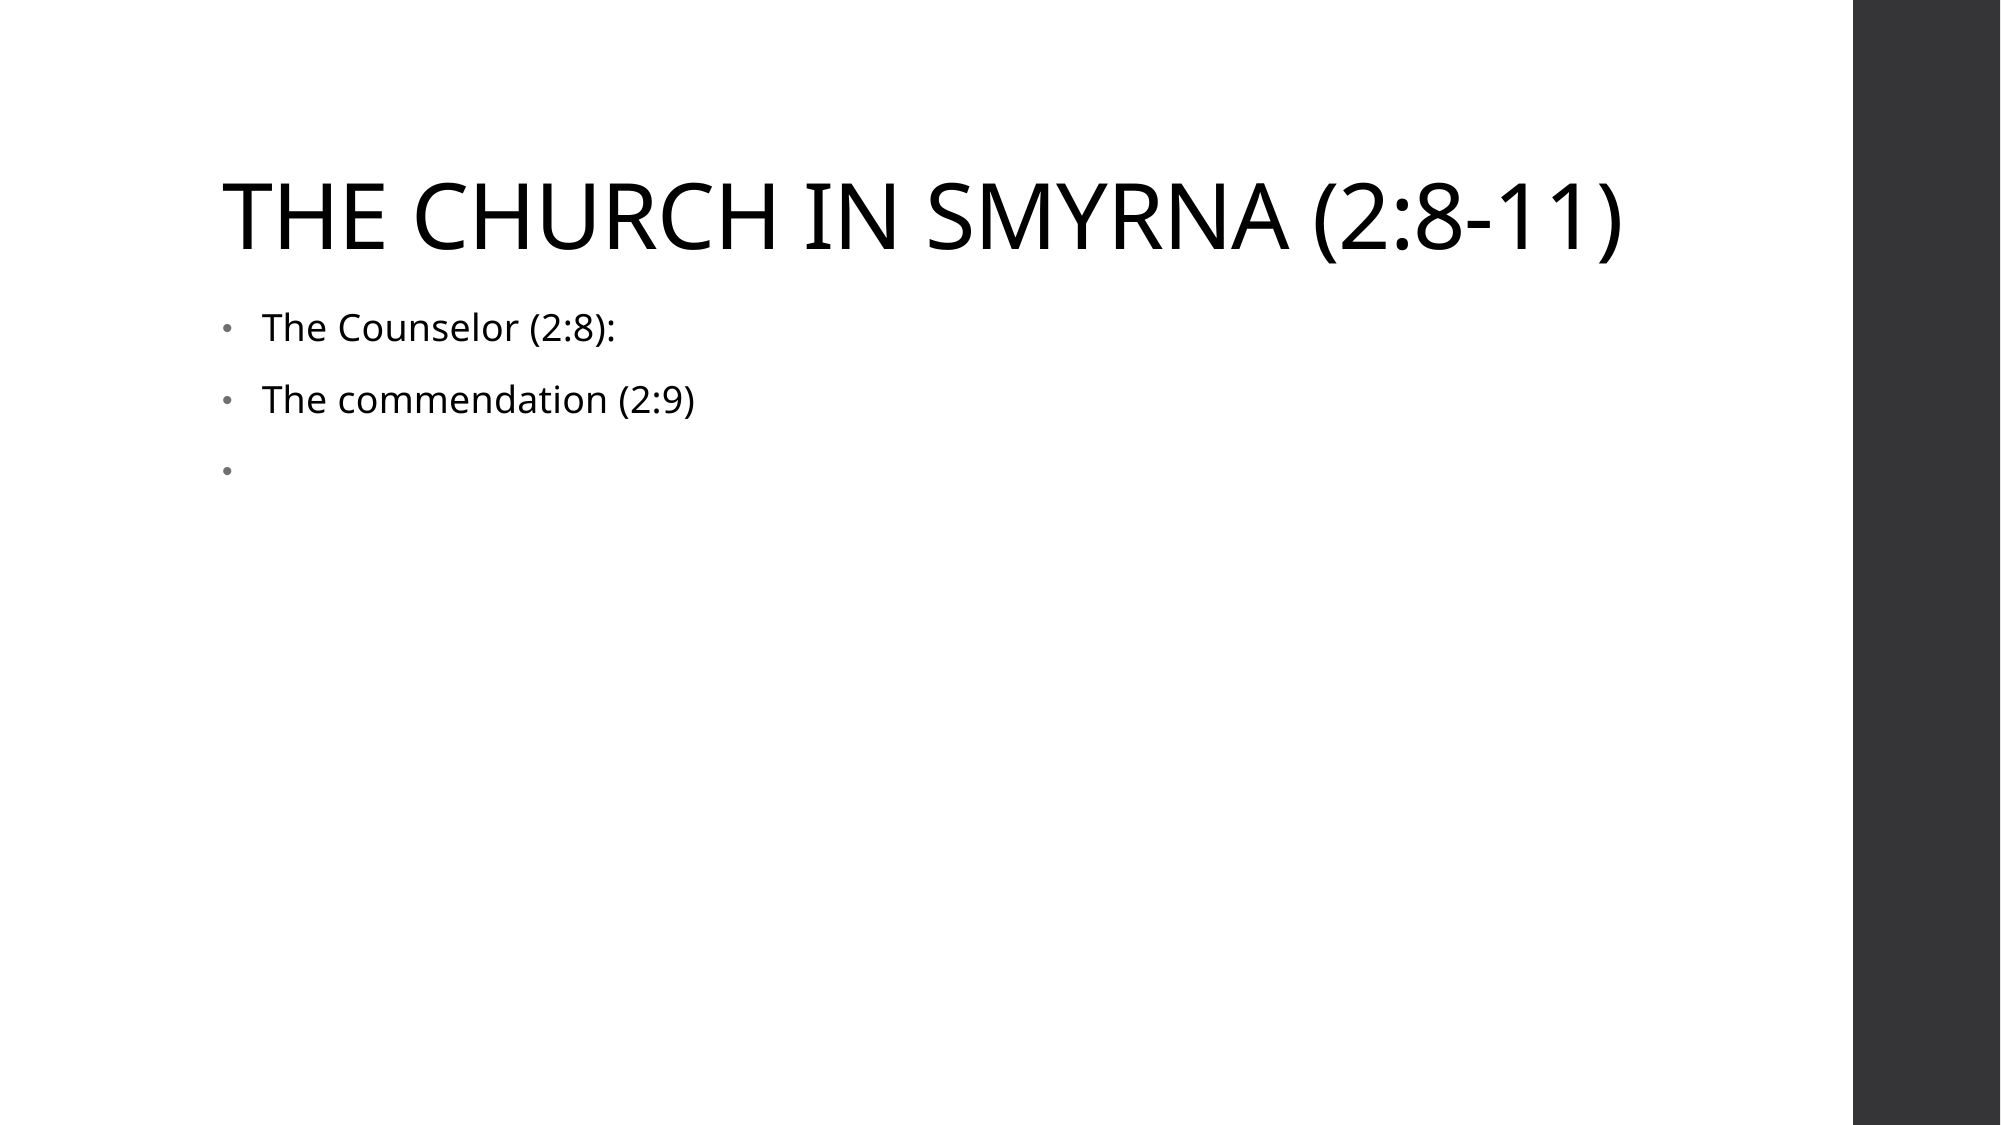

# THE CHURCH IN SMYRNA (2:8-11)
 The Counselor (2:8):
 The commendation (2:9)